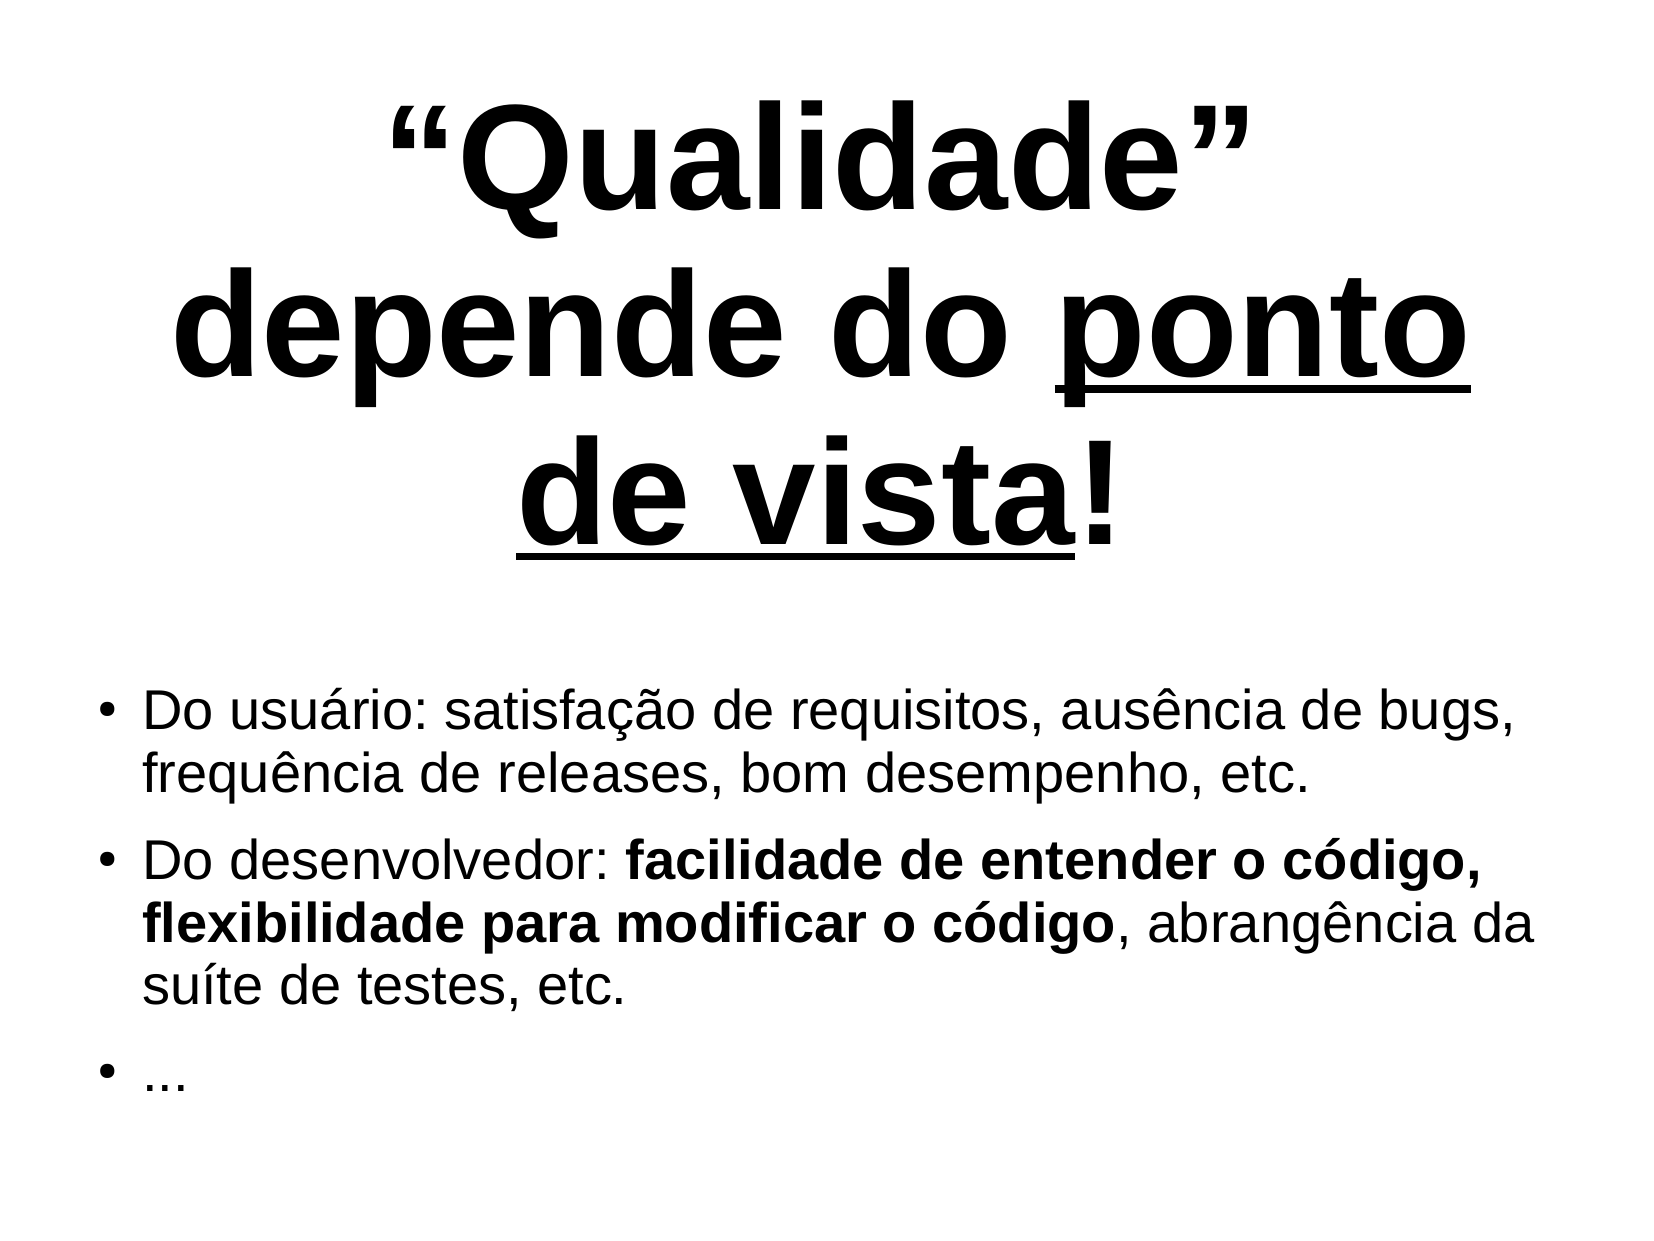

# “Qualidade” depende do ponto de vista!
Do usuário: satisfação de requisitos, ausência de bugs, frequência de releases, bom desempenho, etc.
Do desenvolvedor: facilidade de entender o código, flexibilidade para modificar o código, abrangência da suíte de testes, etc.
...